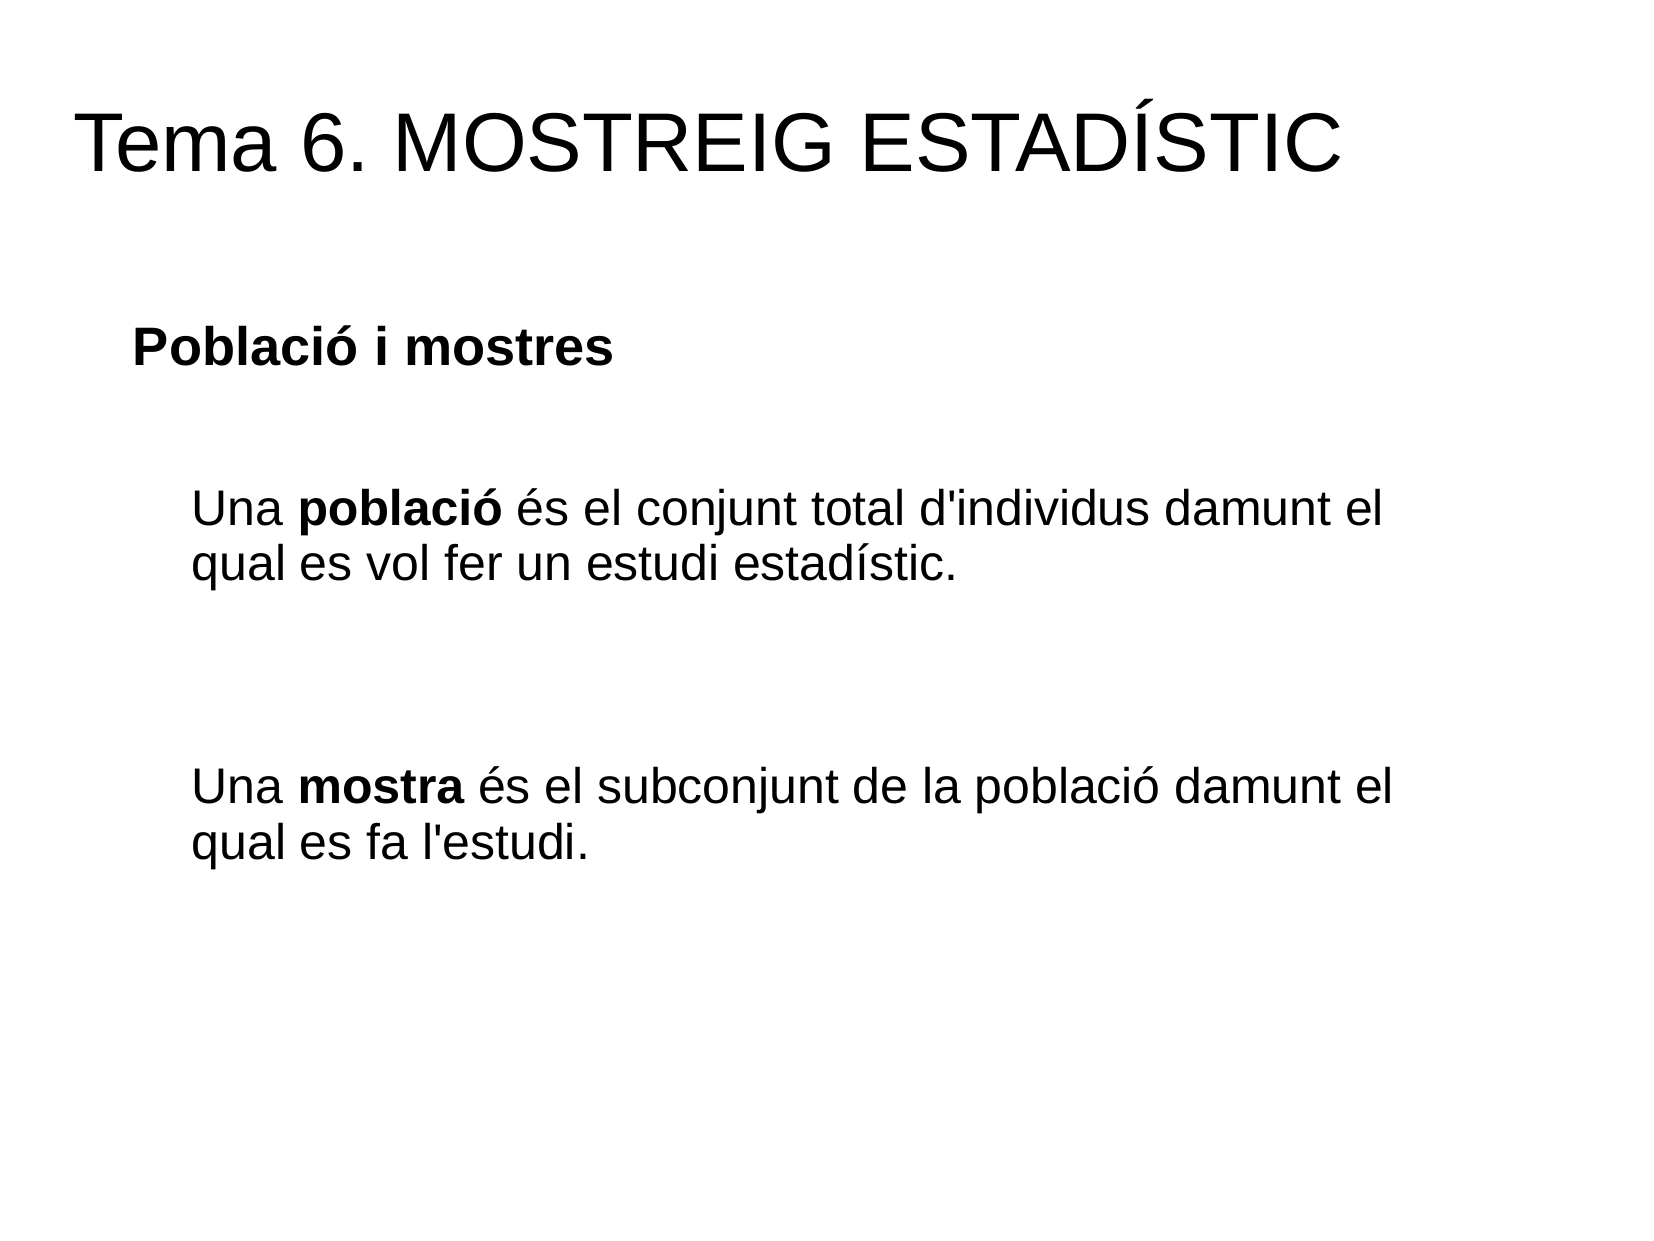

Tema 6. MOSTREIG ESTADÍSTIC
Població i mostres
Una població és el conjunt total d'individus damunt el qual es vol fer un estudi estadístic.
Una mostra és el subconjunt de la població damunt el qual es fa l'estudi.